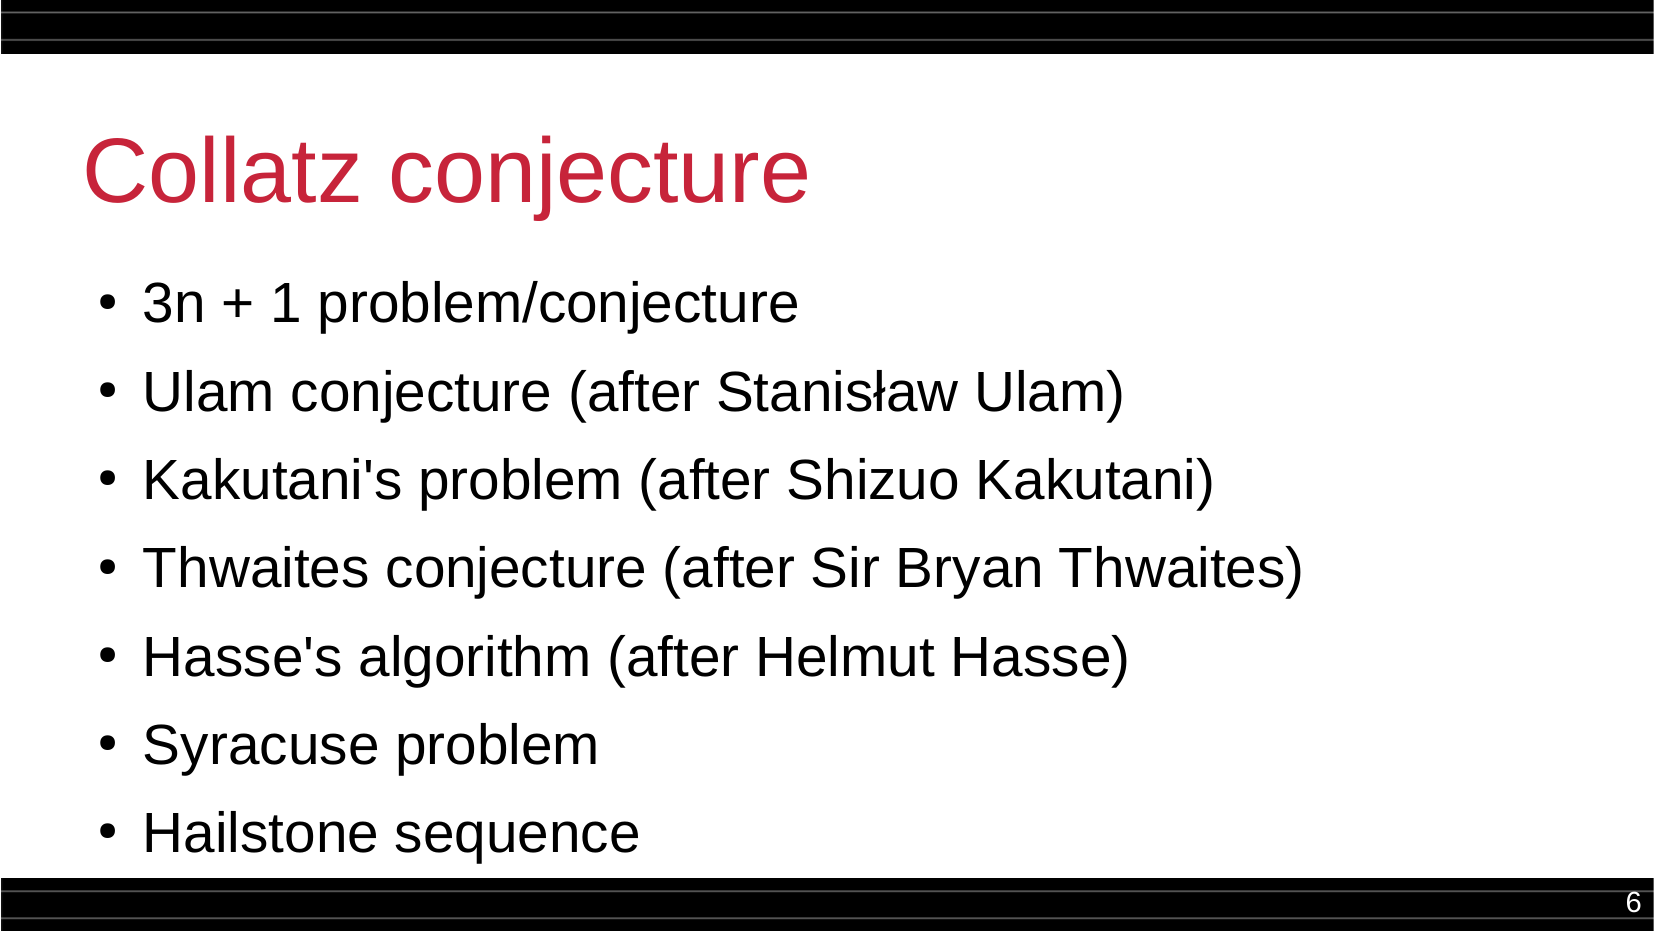

# Collatz conjecture
3n + 1 problem/conjecture
Ulam conjecture (after Stanisław Ulam)
Kakutani's problem (after Shizuo Kakutani)
Thwaites conjecture (after Sir Bryan Thwaites)
Hasse's algorithm (after Helmut Hasse)
Syracuse problem
Hailstone sequence